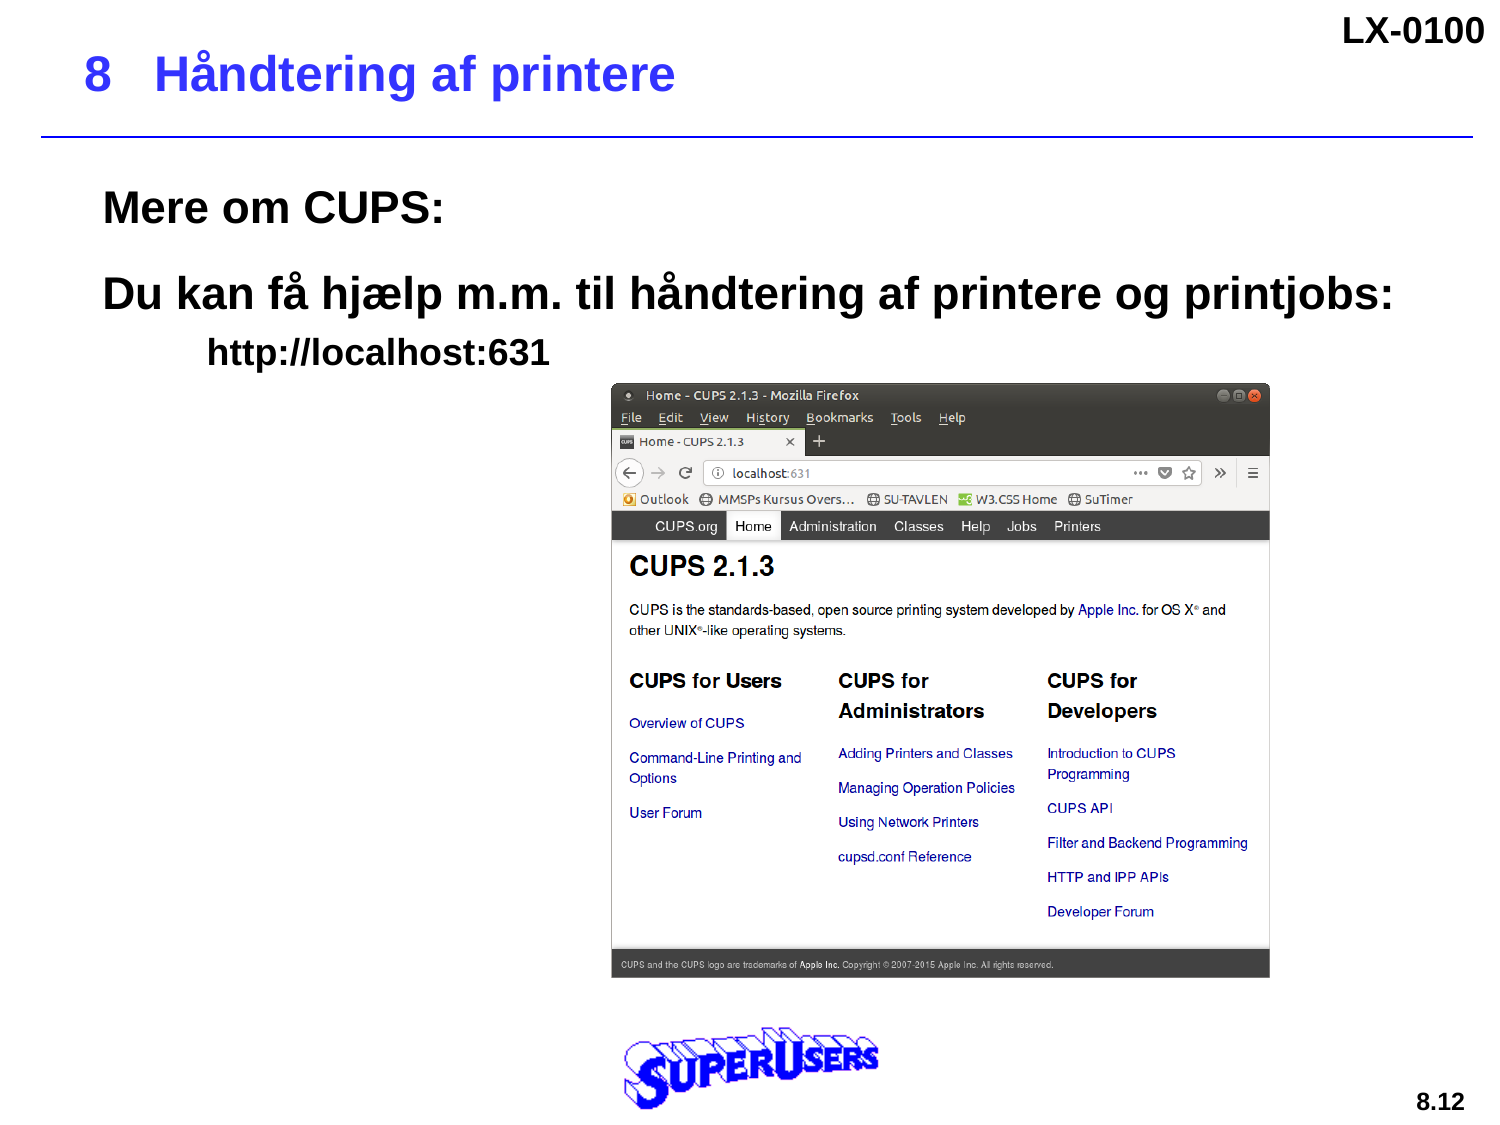

# 8 Håndtering af printere
Mere om CUPS:
Du kan få hjælp m.m. til håndtering af printere og printjobs:
http://localhost:631